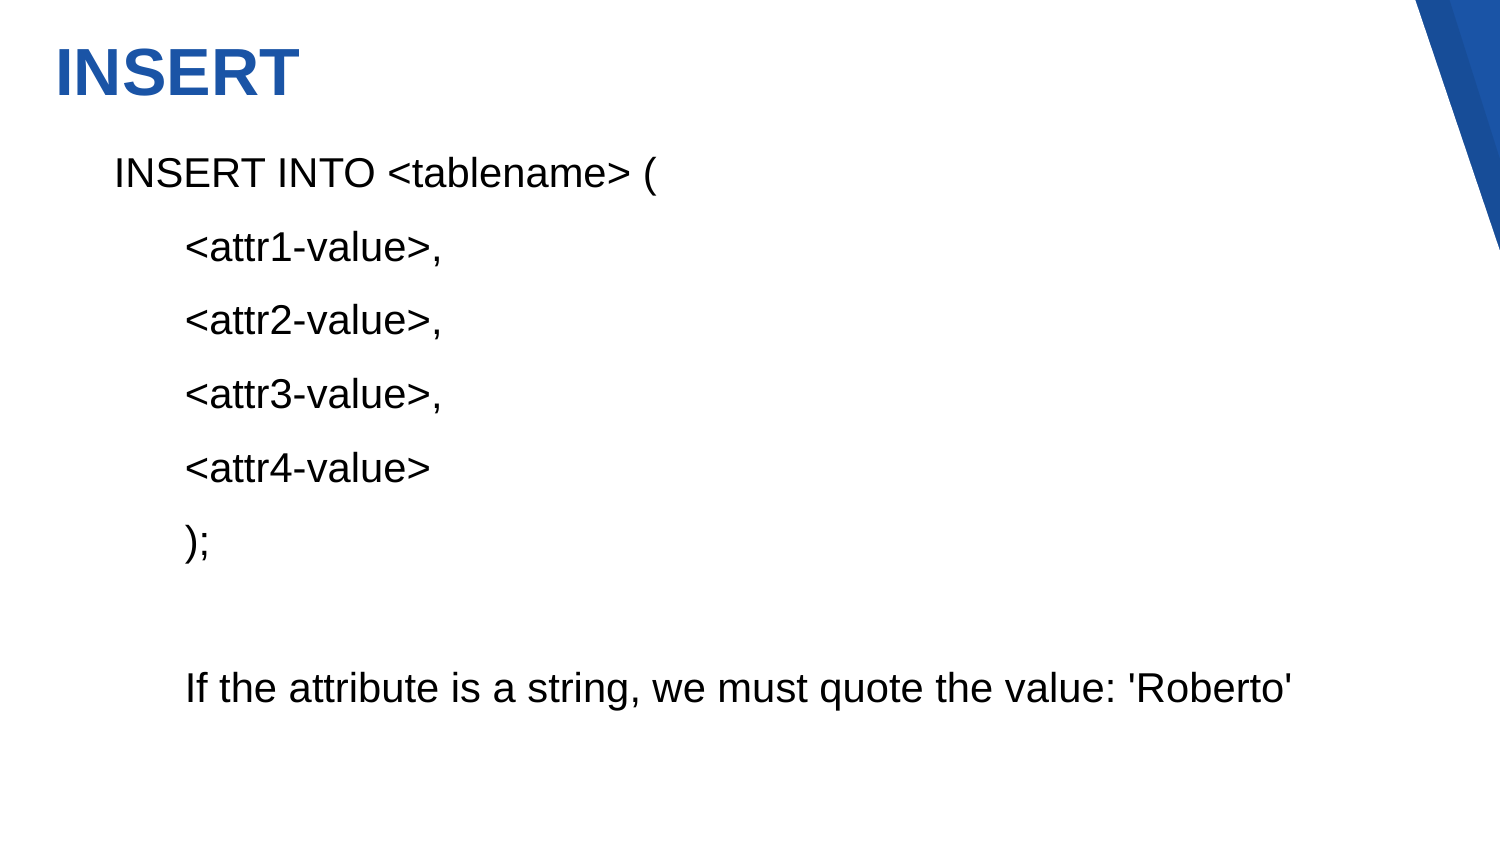

# INSERT
INSERT INTO <tablename> (
<attr1-value>,
<attr2-value>,
<attr3-value>,
<attr4-value>
);
If the attribute is a string, we must quote the value: 'Roberto'